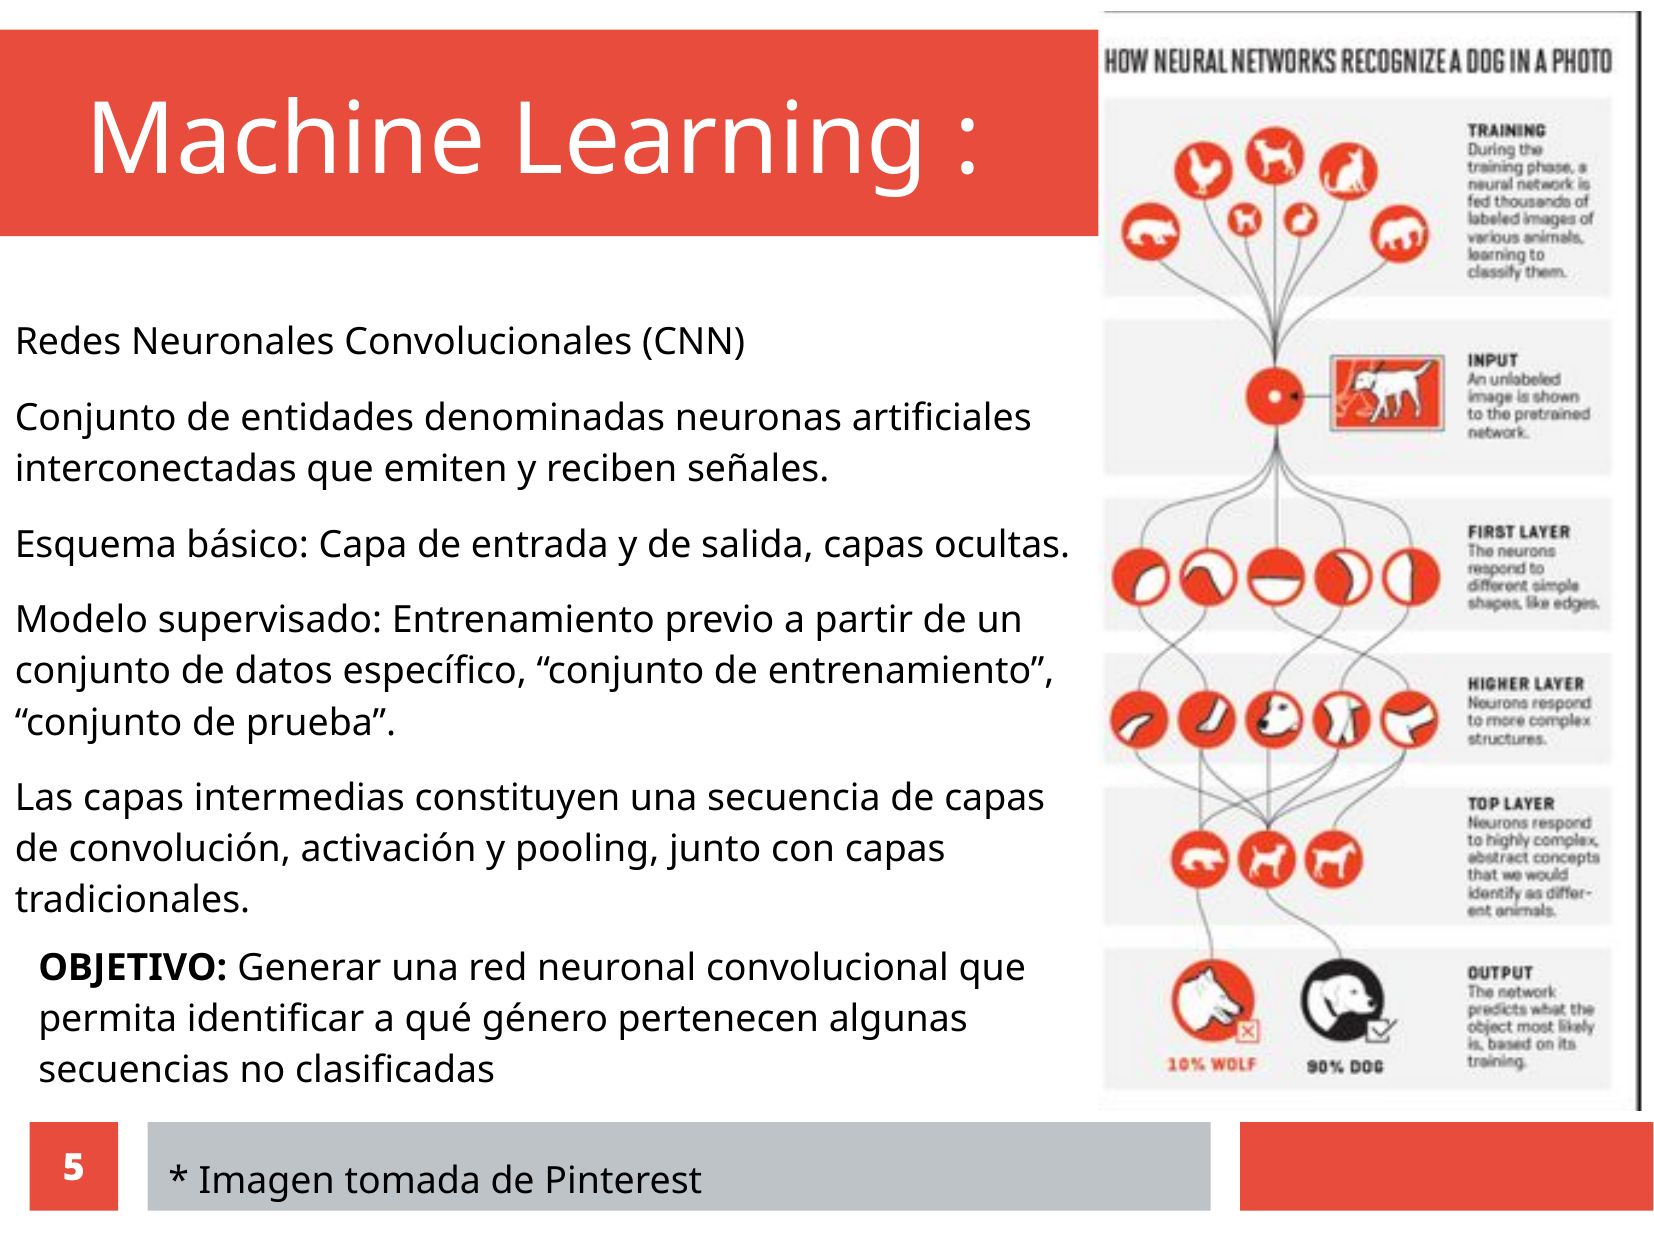

Machine Learning :
Redes Neuronales Convolucionales (CNN)
Conjunto de entidades denominadas neuronas artificiales interconectadas que emiten y reciben señales.
Esquema básico: Capa de entrada y de salida, capas ocultas.
Modelo supervisado: Entrenamiento previo a partir de un conjunto de datos específico, “conjunto de entrenamiento”, “conjunto de prueba”.
Las capas intermedias constituyen una secuencia de capas de convolución, activación y pooling, junto con capas tradicionales.
OBJETIVO: Generar una red neuronal convolucional que permita identificar a qué género pertenecen algunas secuencias no clasificadas
5
* Imagen tomada de Pinterest